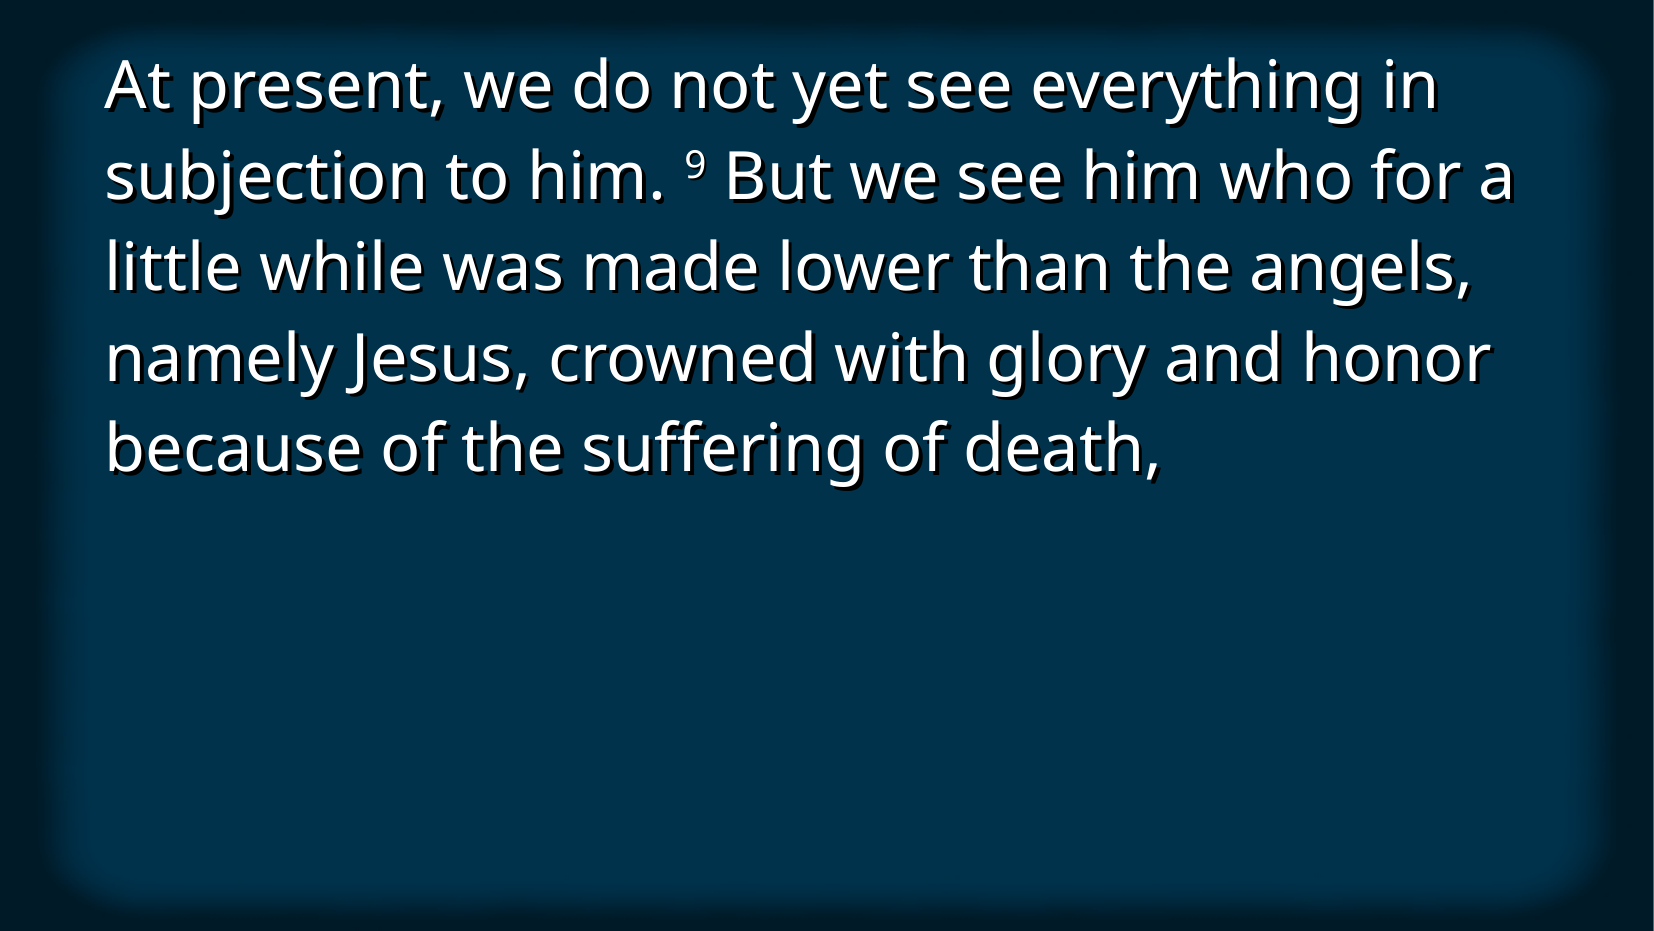

At present, we do not yet see everything in subjection to him. 9 But we see him who for a little while was made lower than the angels, namely Jesus, crowned with glory and honor because of the suffering of death,